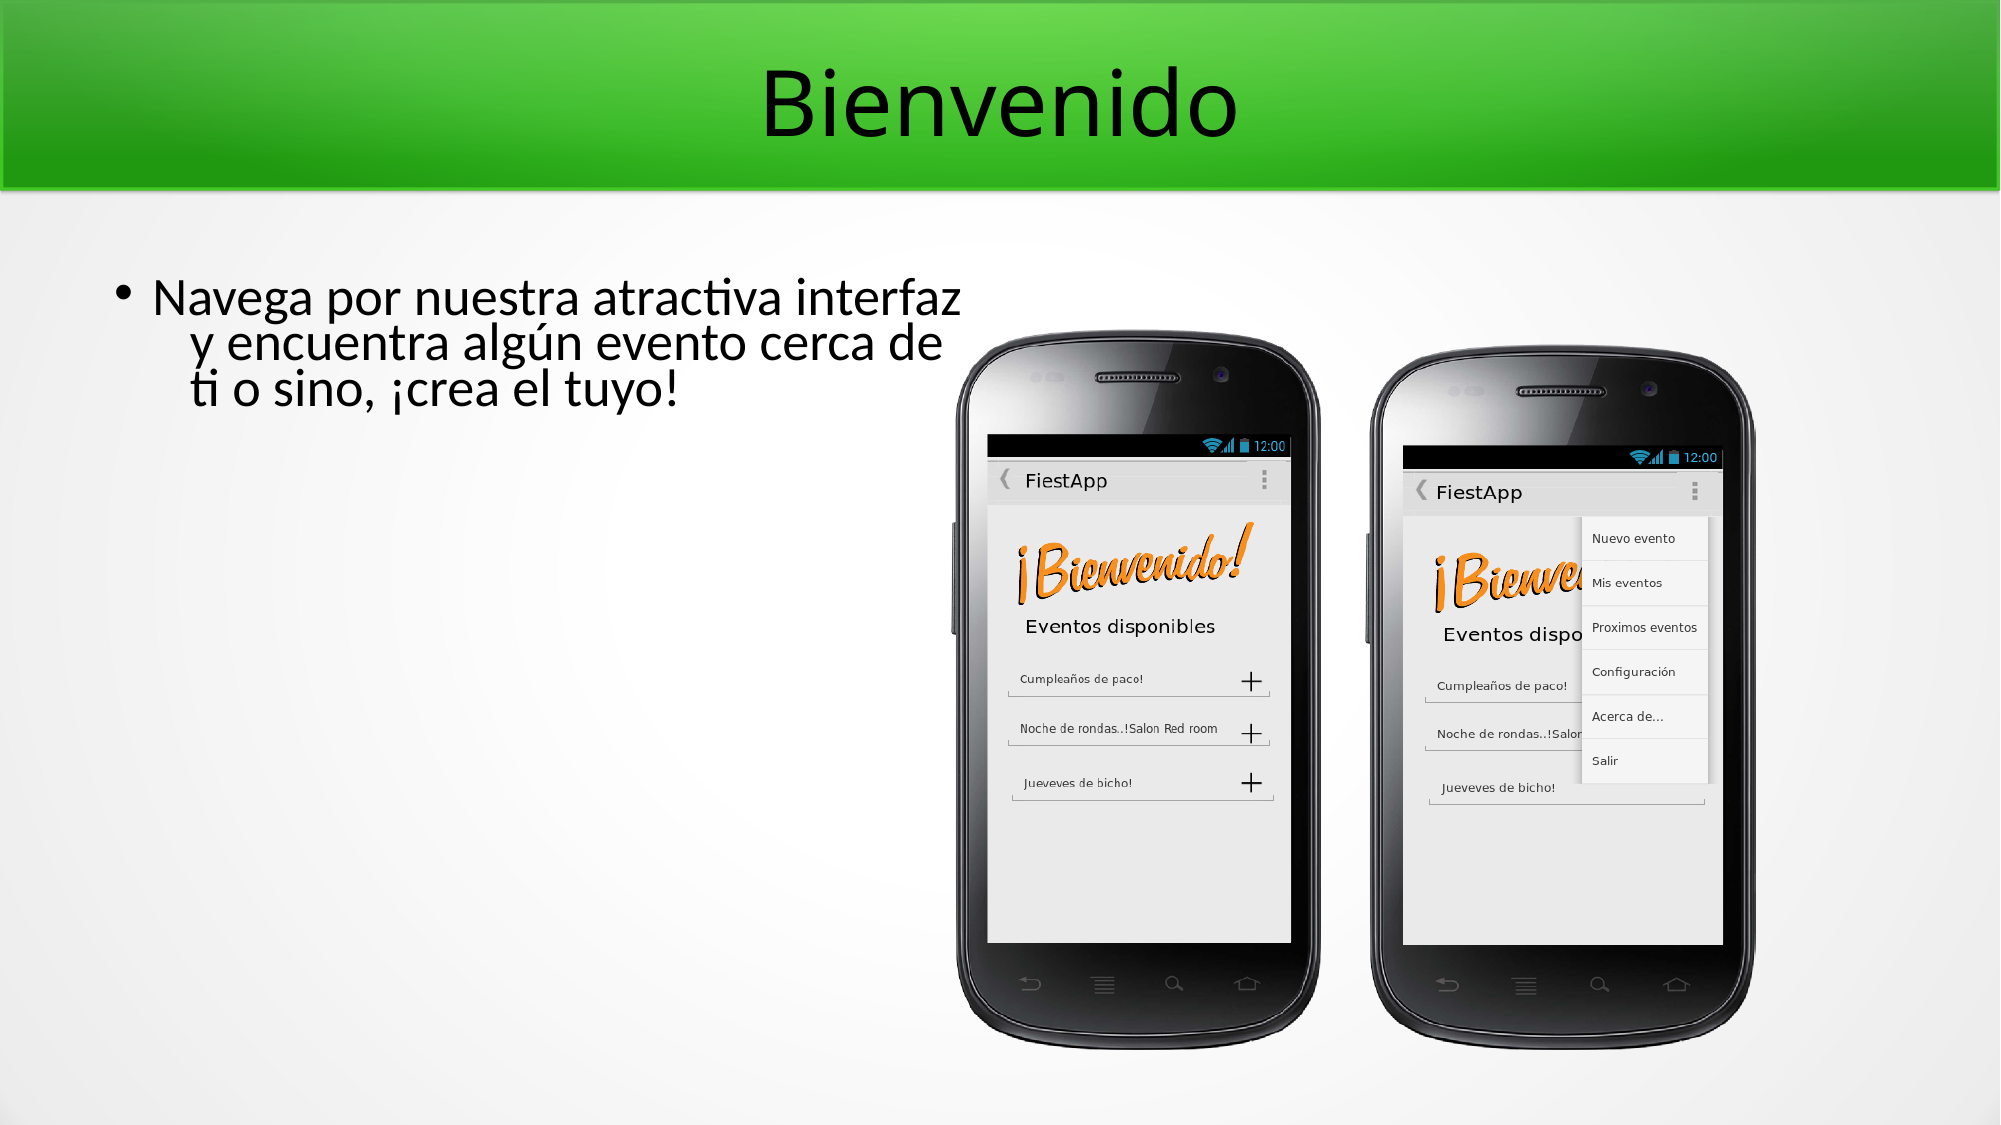

# Bienvenido
Navega por nuestra atractiva interfaz y encuentra algún evento cerca de ti o sino, ¡crea el tuyo!